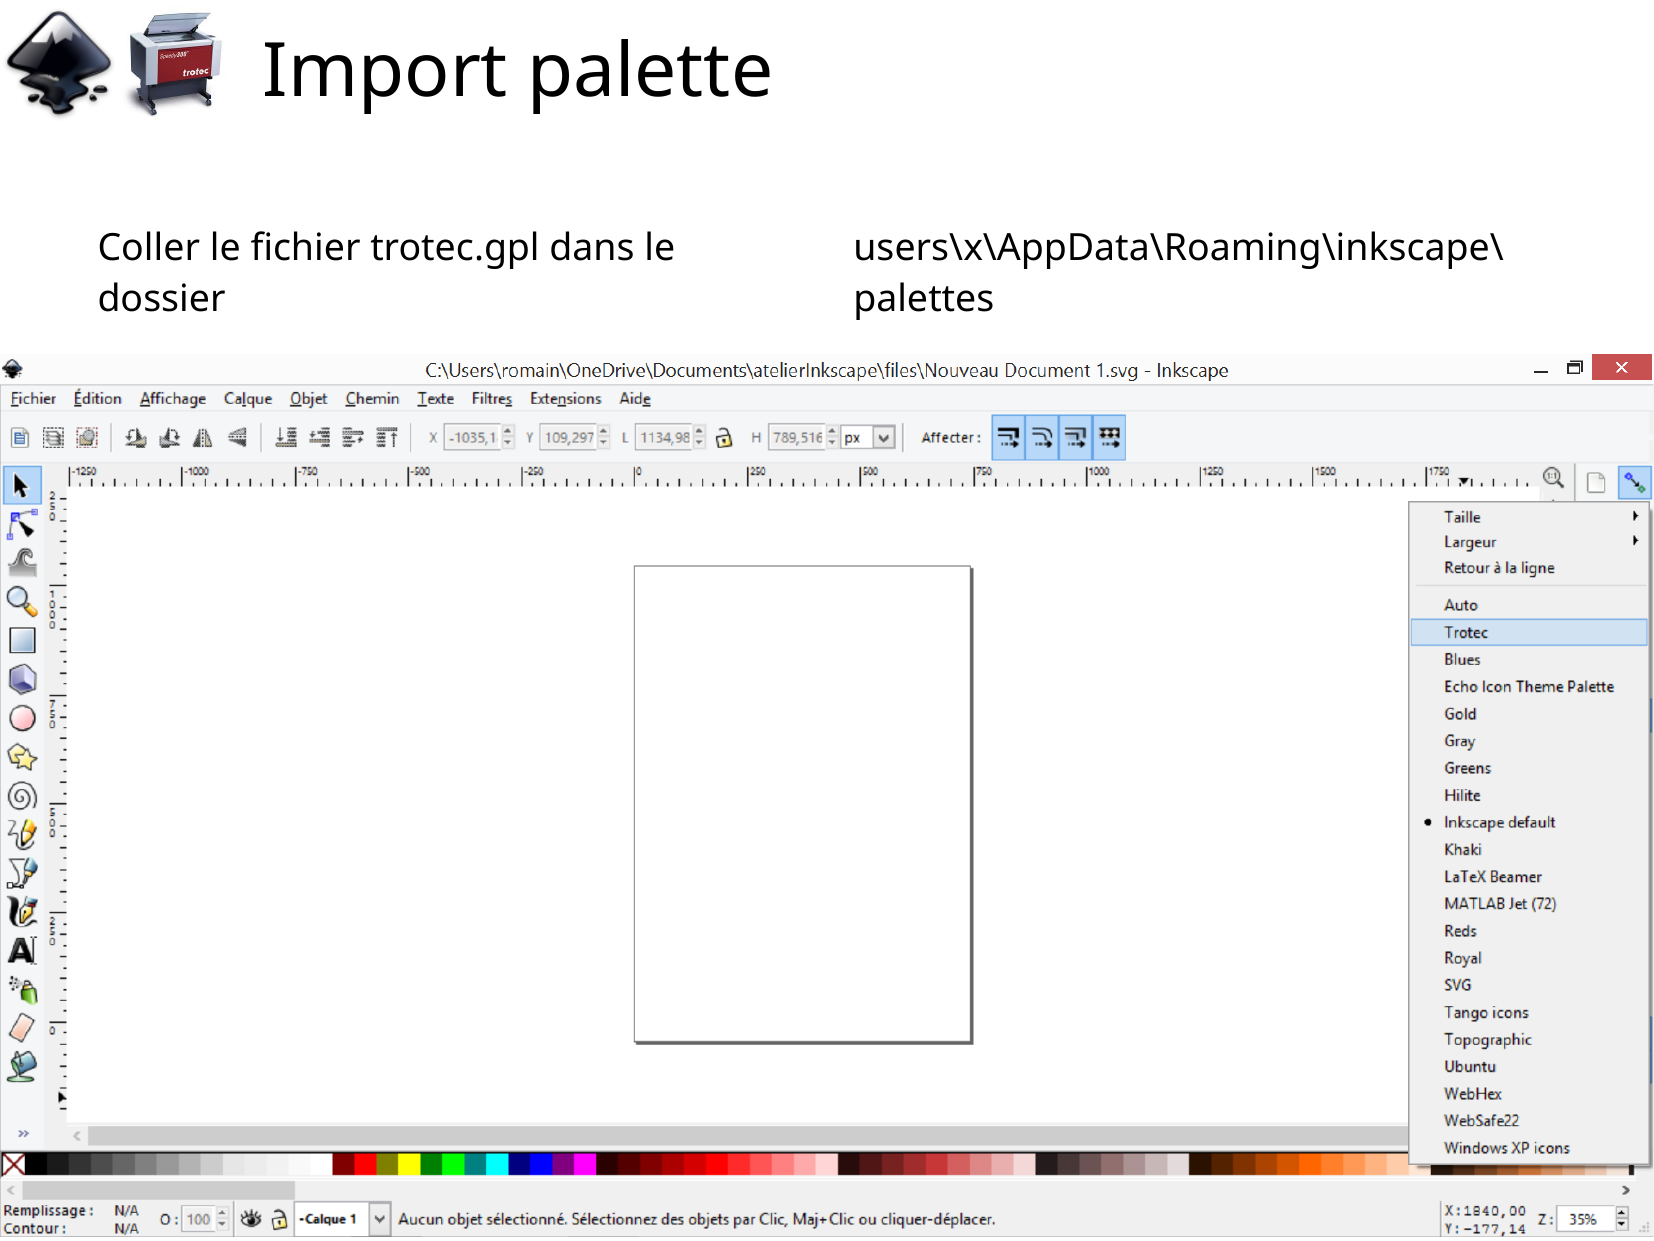

Import palette
Coller le fichier trotec.gpl dans le dossier
users\x\AppData\Roaming\inkscape\palettes